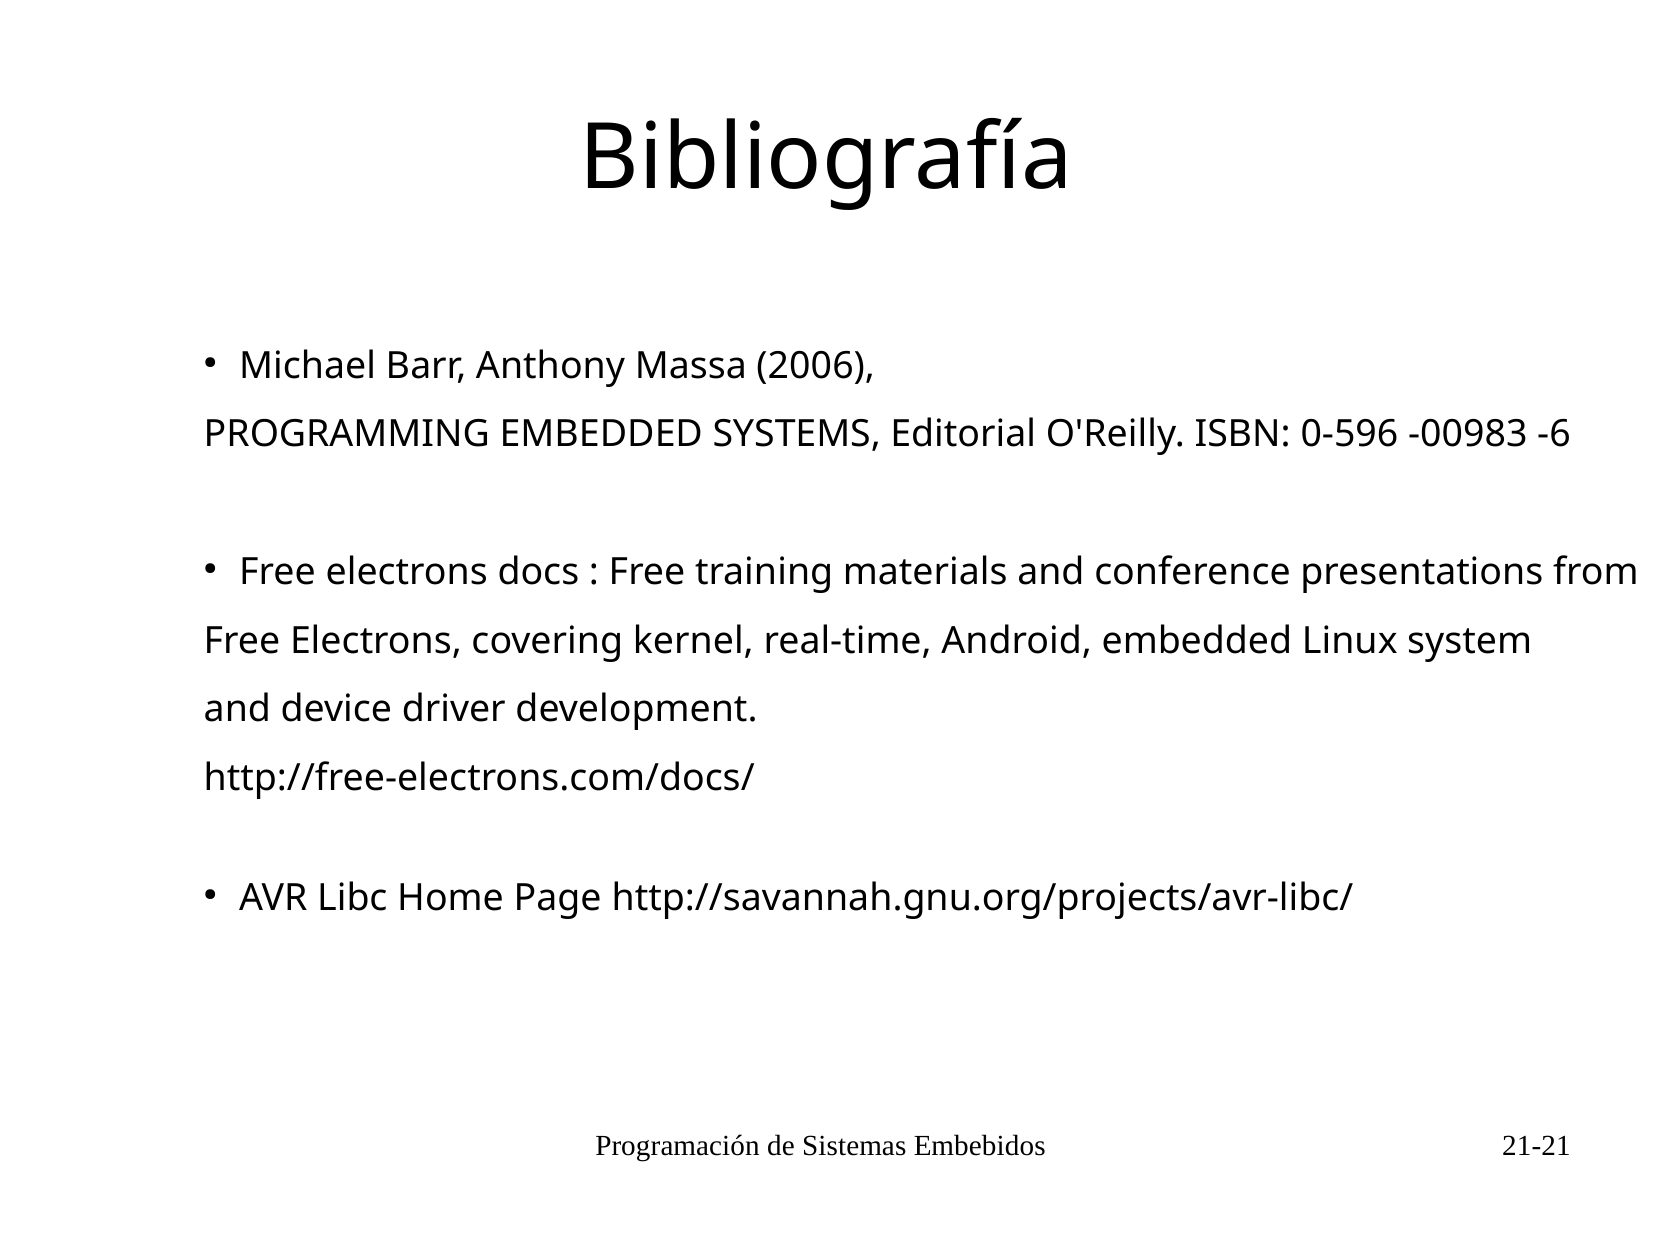

# Bibliografía
Michael Barr, Anthony Massa (2006),
PROGRAMMING EMBEDDED SYSTEMS, Editorial O'Reilly. ISBN: 0-596 -00983 -6
Free electrons docs : Free training materials and conference presentations from
Free Electrons, covering kernel, real-time, Android, embedded Linux system
and device driver development.
http://free-electrons.com/docs/
AVR Libc Home Page http://savannah.gnu.org/projects/avr-libc/
Programación de Sistemas Embebidos
21